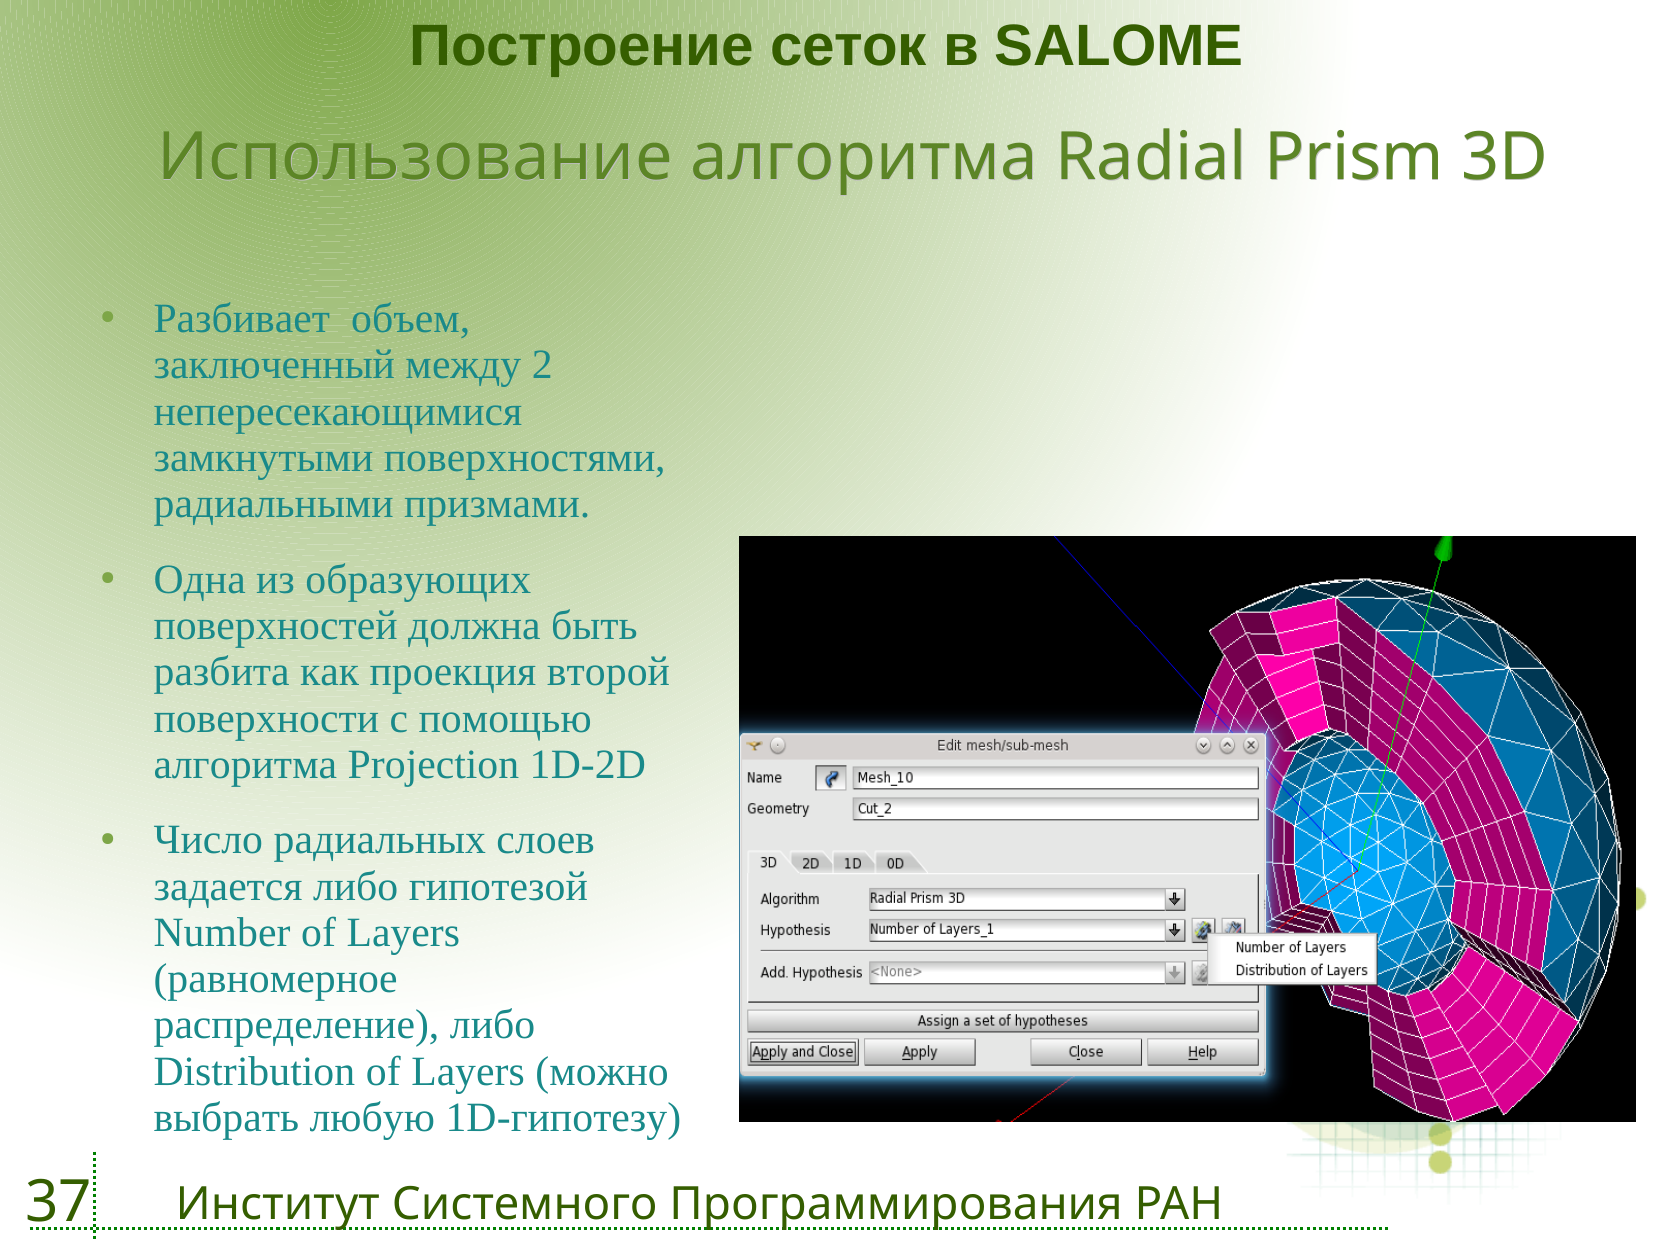

# Использование алгоритма Radial Prism 3D
Разбивает объем, заключенный между 2 непересекающимися замкнутыми поверхностями, радиальными призмами.
Одна из образующих поверхностей должна быть разбита как проекция второй поверхности с помощью алгоритма Projection 1D-2D
Число радиальных слоев задается либо гипотезой Number of Layers (равномерное распределение), либо Distribution of Layers (можно выбрать любую 1D-гипотезу)